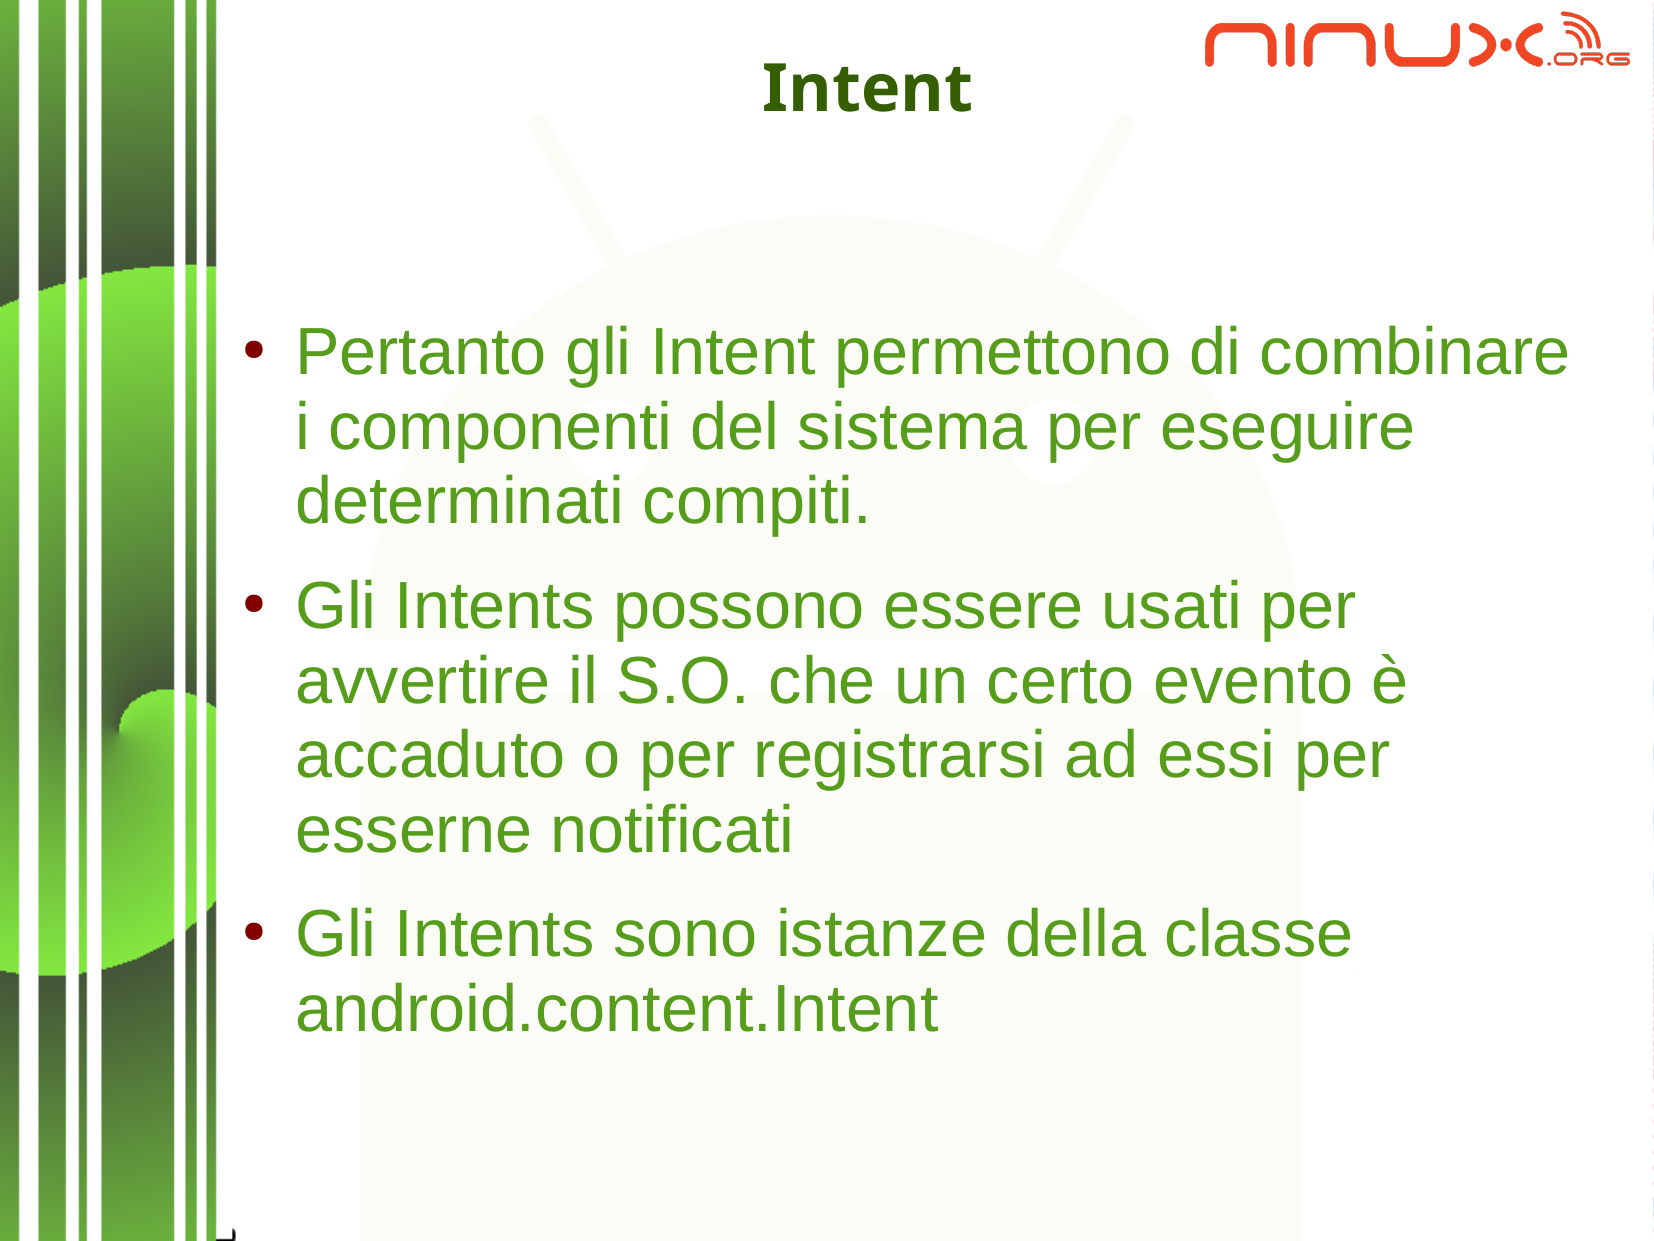

# Intent
Pertanto gli Intent permettono di combinare i componenti del sistema per eseguire determinati compiti.
Gli Intents possono essere usati per avvertire il S.O. che un certo evento è accaduto o per registrarsi ad essi per esserne notificati
Gli Intents sono istanze della classe android.content.Intent